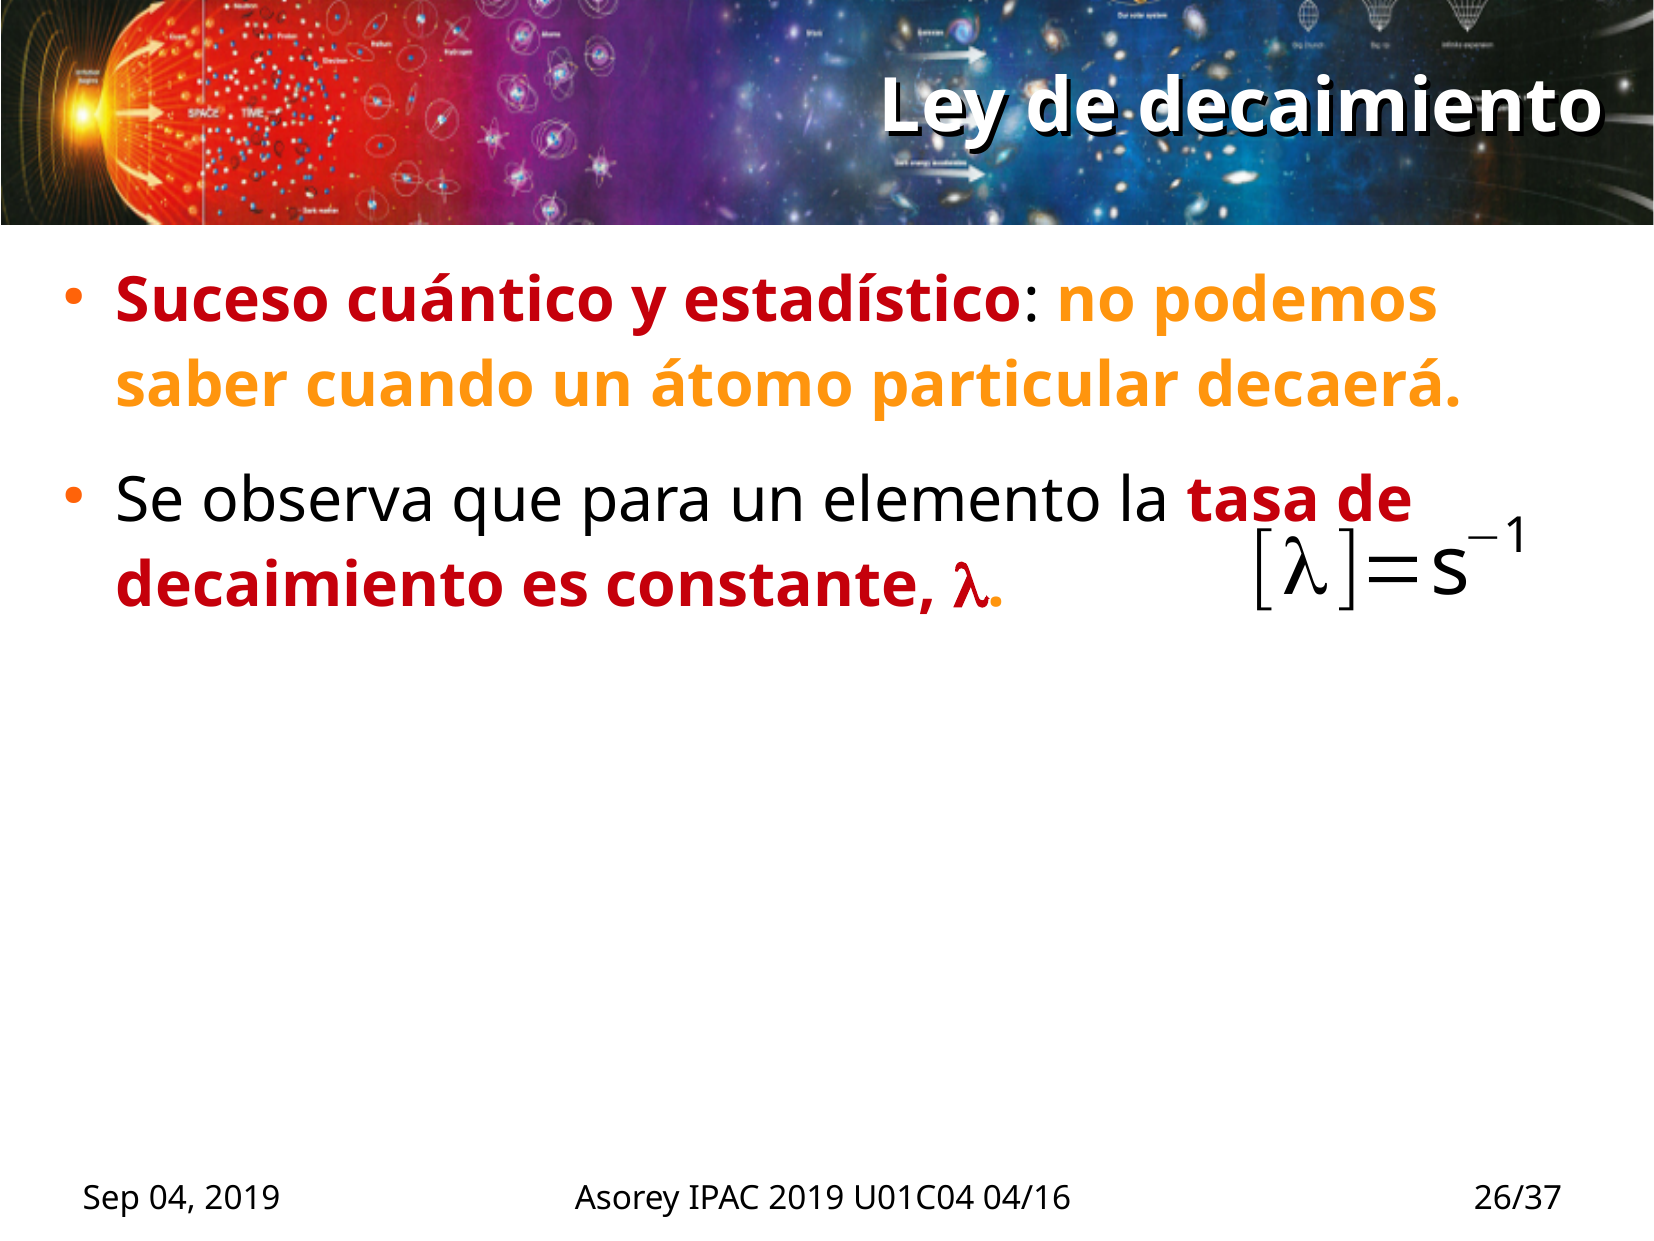

# Ley de decaimiento
Suceso cuántico y estadístico: no podemos saber cuando un átomo particular decaerá.
Se observa que para un elemento la tasa de decaimiento es constante, l.
Sep 04, 2019
Asorey IPAC 2019 U01C04 04/16
26